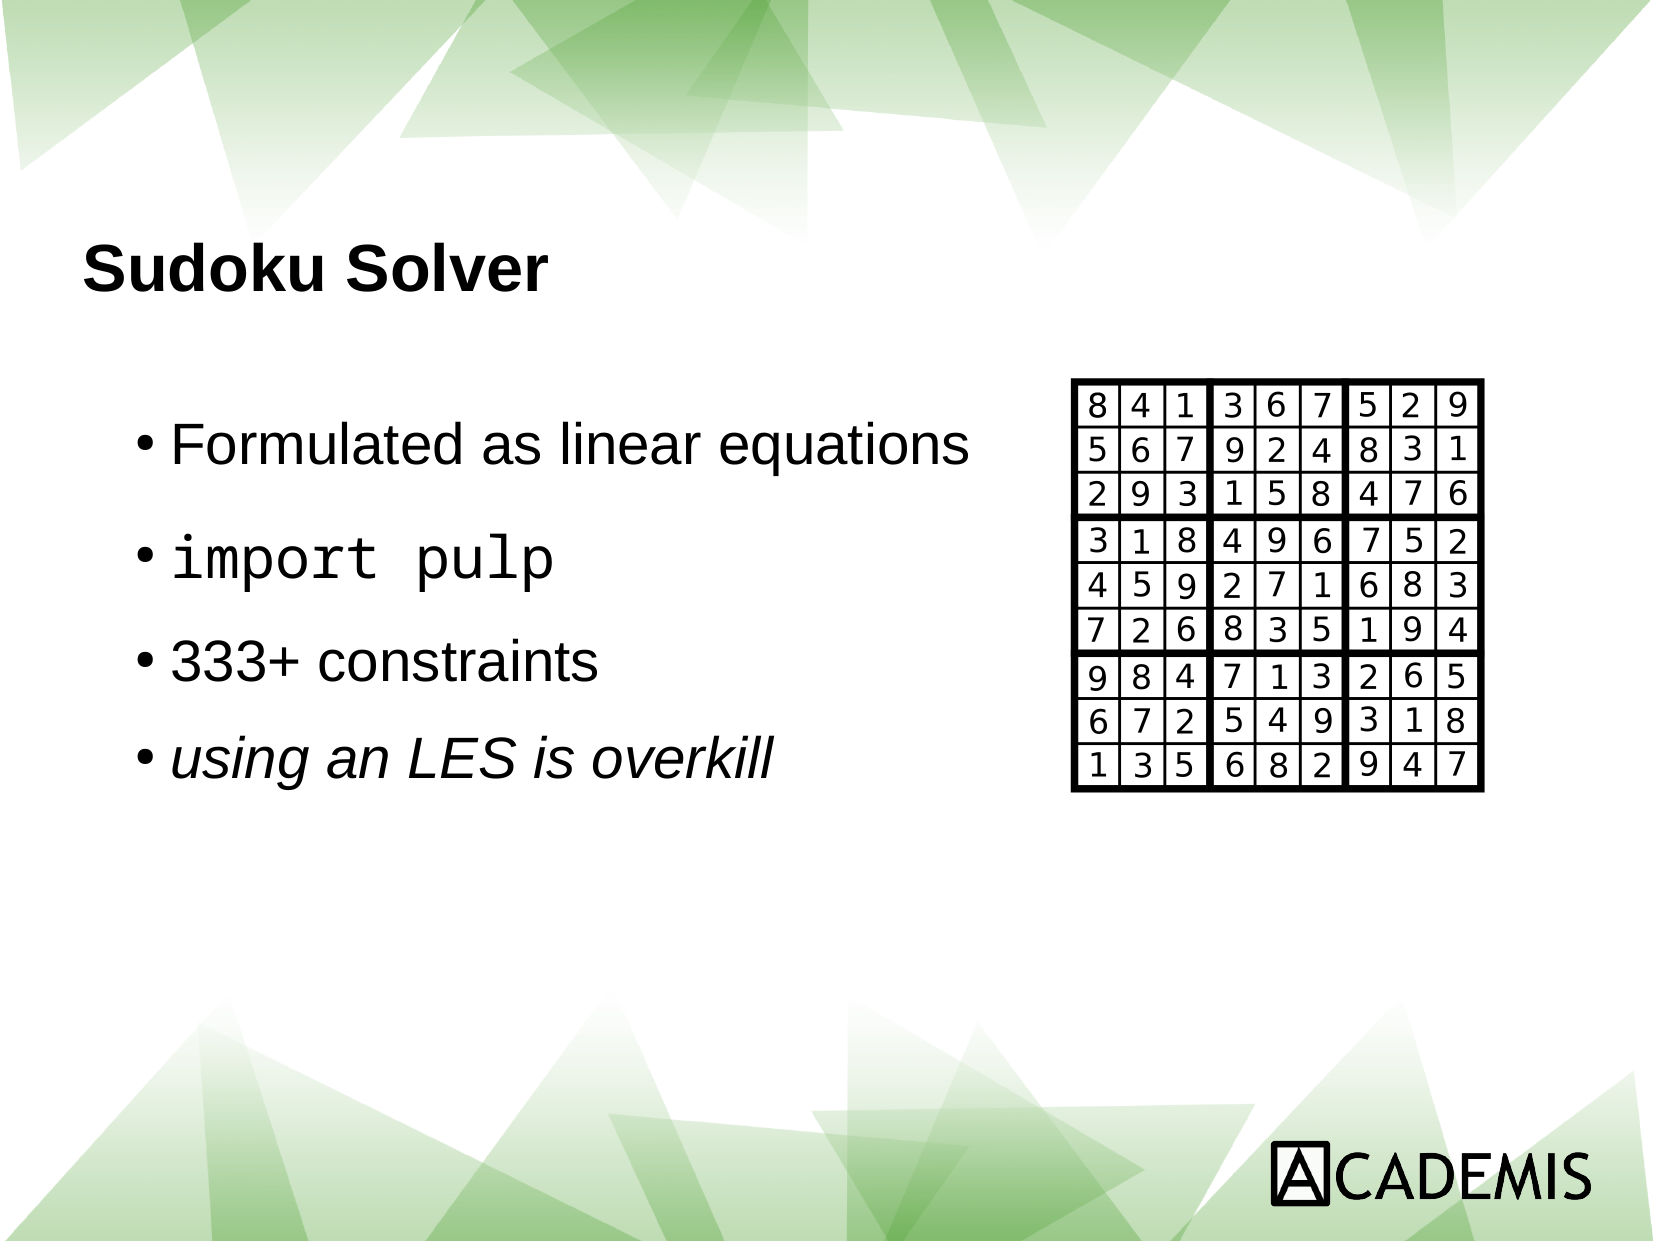

# Sudoku Solver
Formulated as linear equations
import pulp
333+ constraints
using an LES is overkill